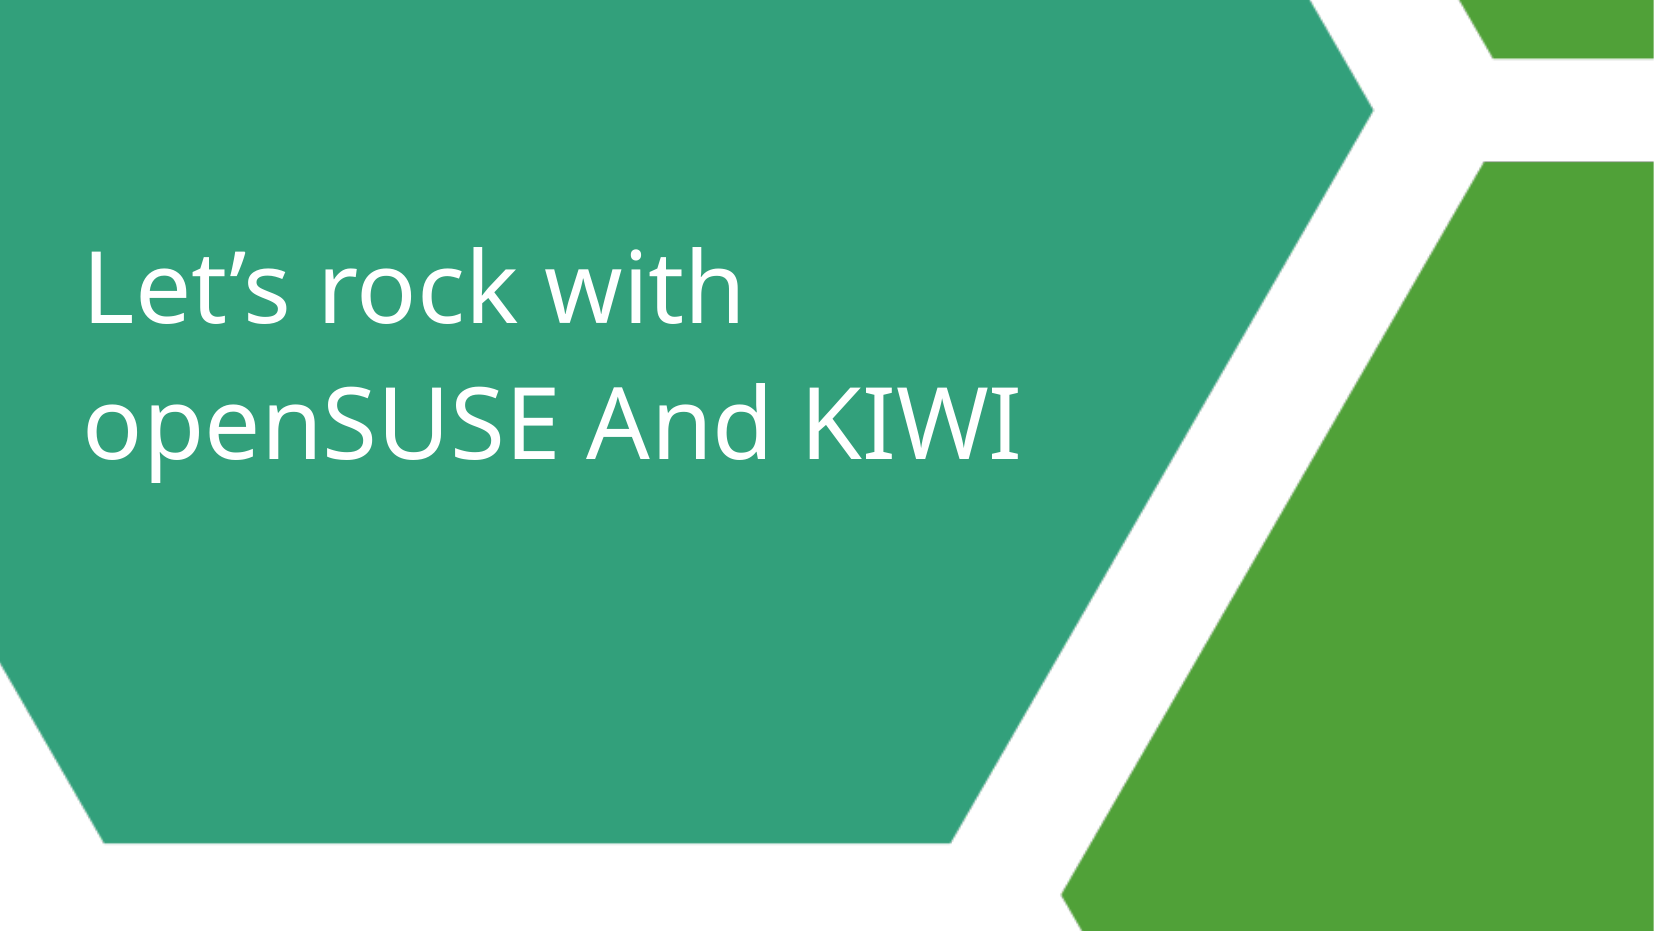

# Let’s rock with openSUSE And KIWI